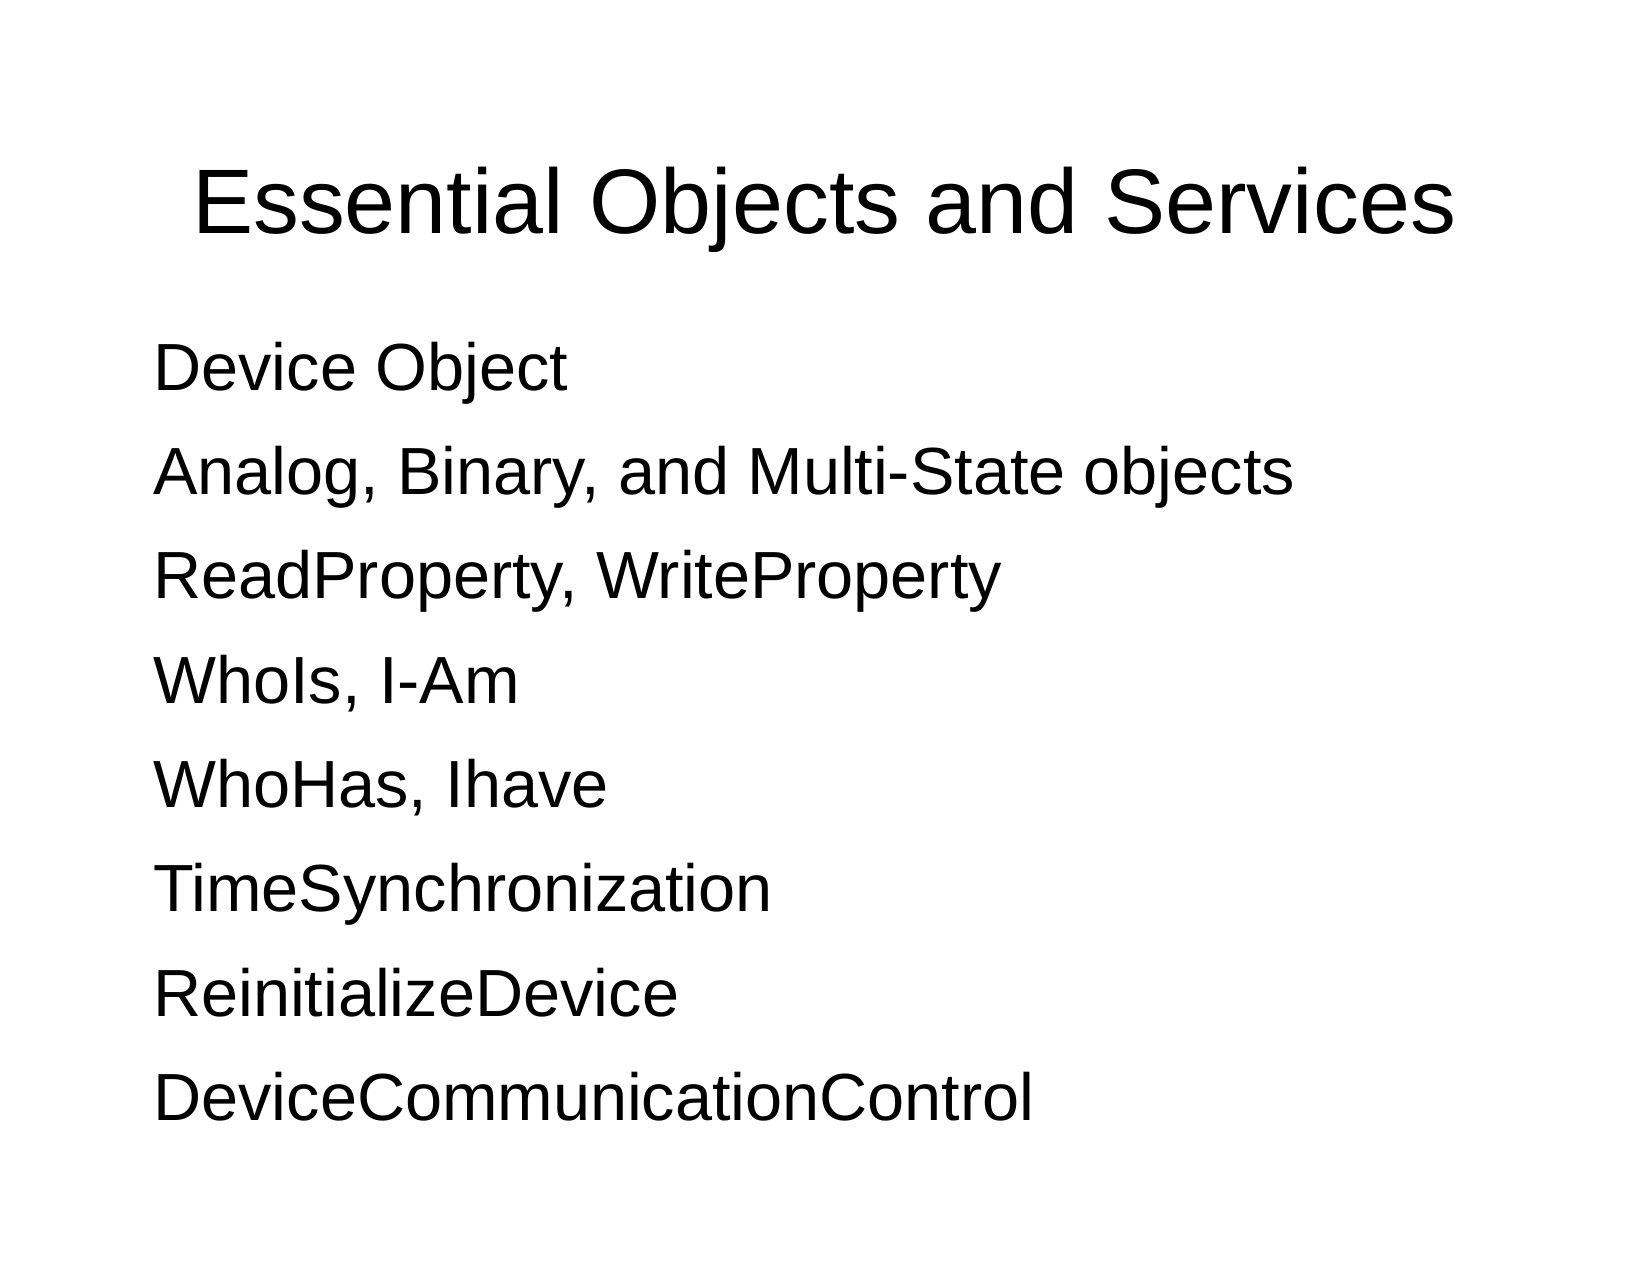

# Essential Objects and Services
Device Object
Analog, Binary, and Multi-State objects
ReadProperty, WriteProperty
WhoIs, I-Am
WhoHas, Ihave
TimeSynchronization
ReinitializeDevice
DeviceCommunicationControl